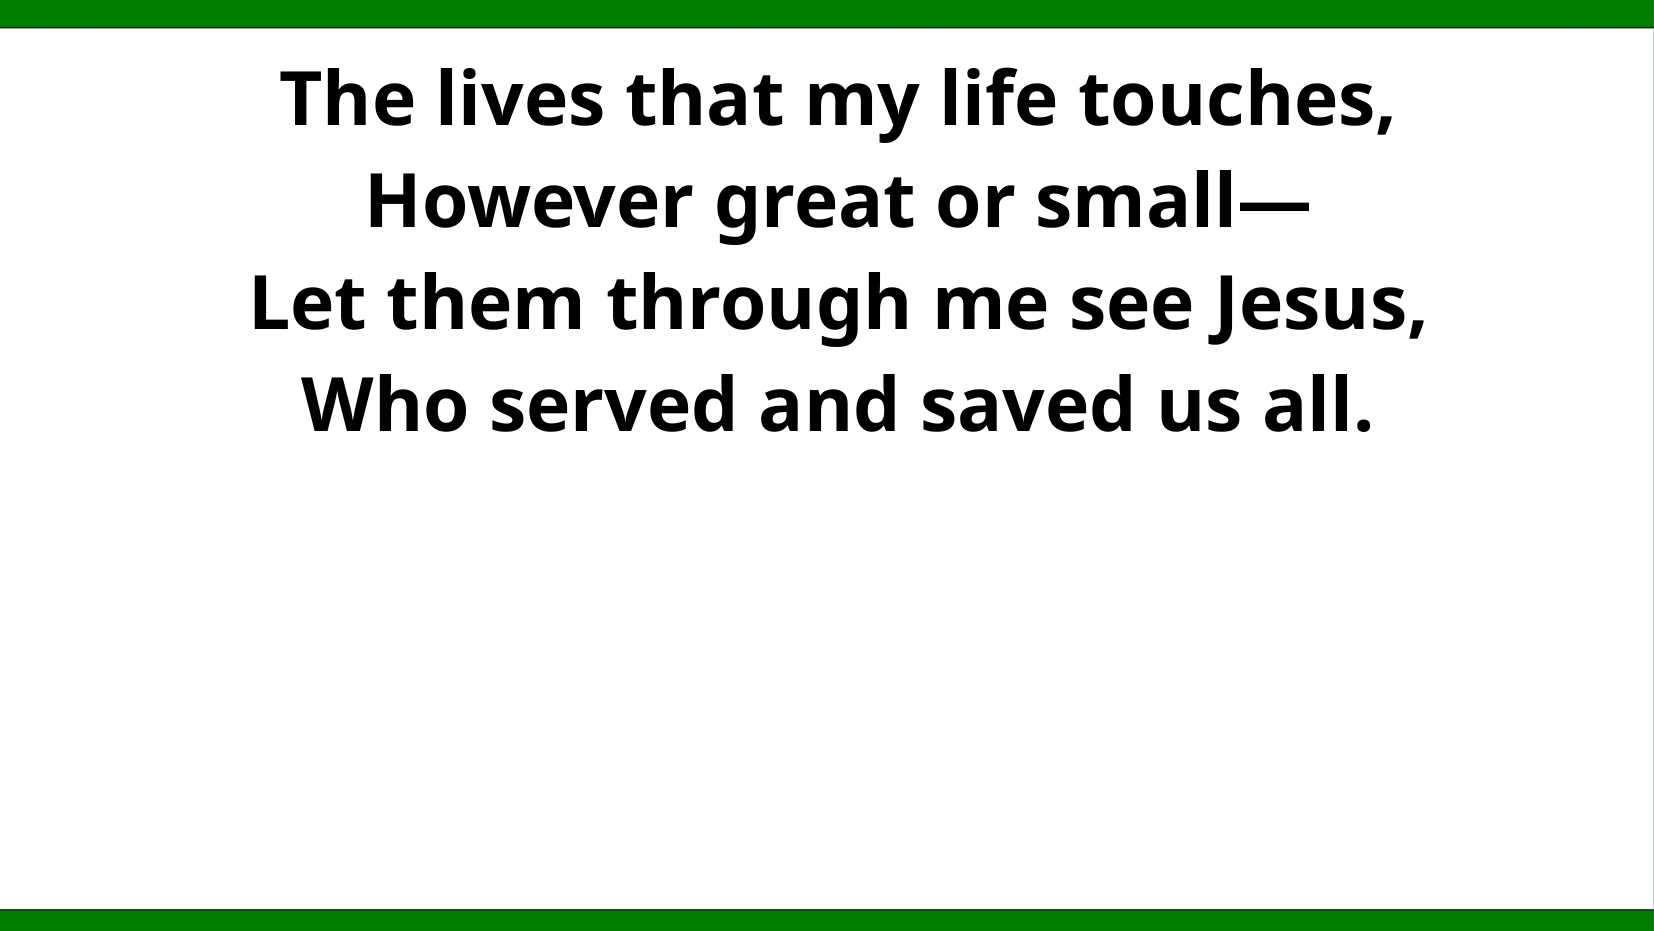

The lives that my life touches,
However great or small—
Let them through me see Jesus,
Who served and saved us all.